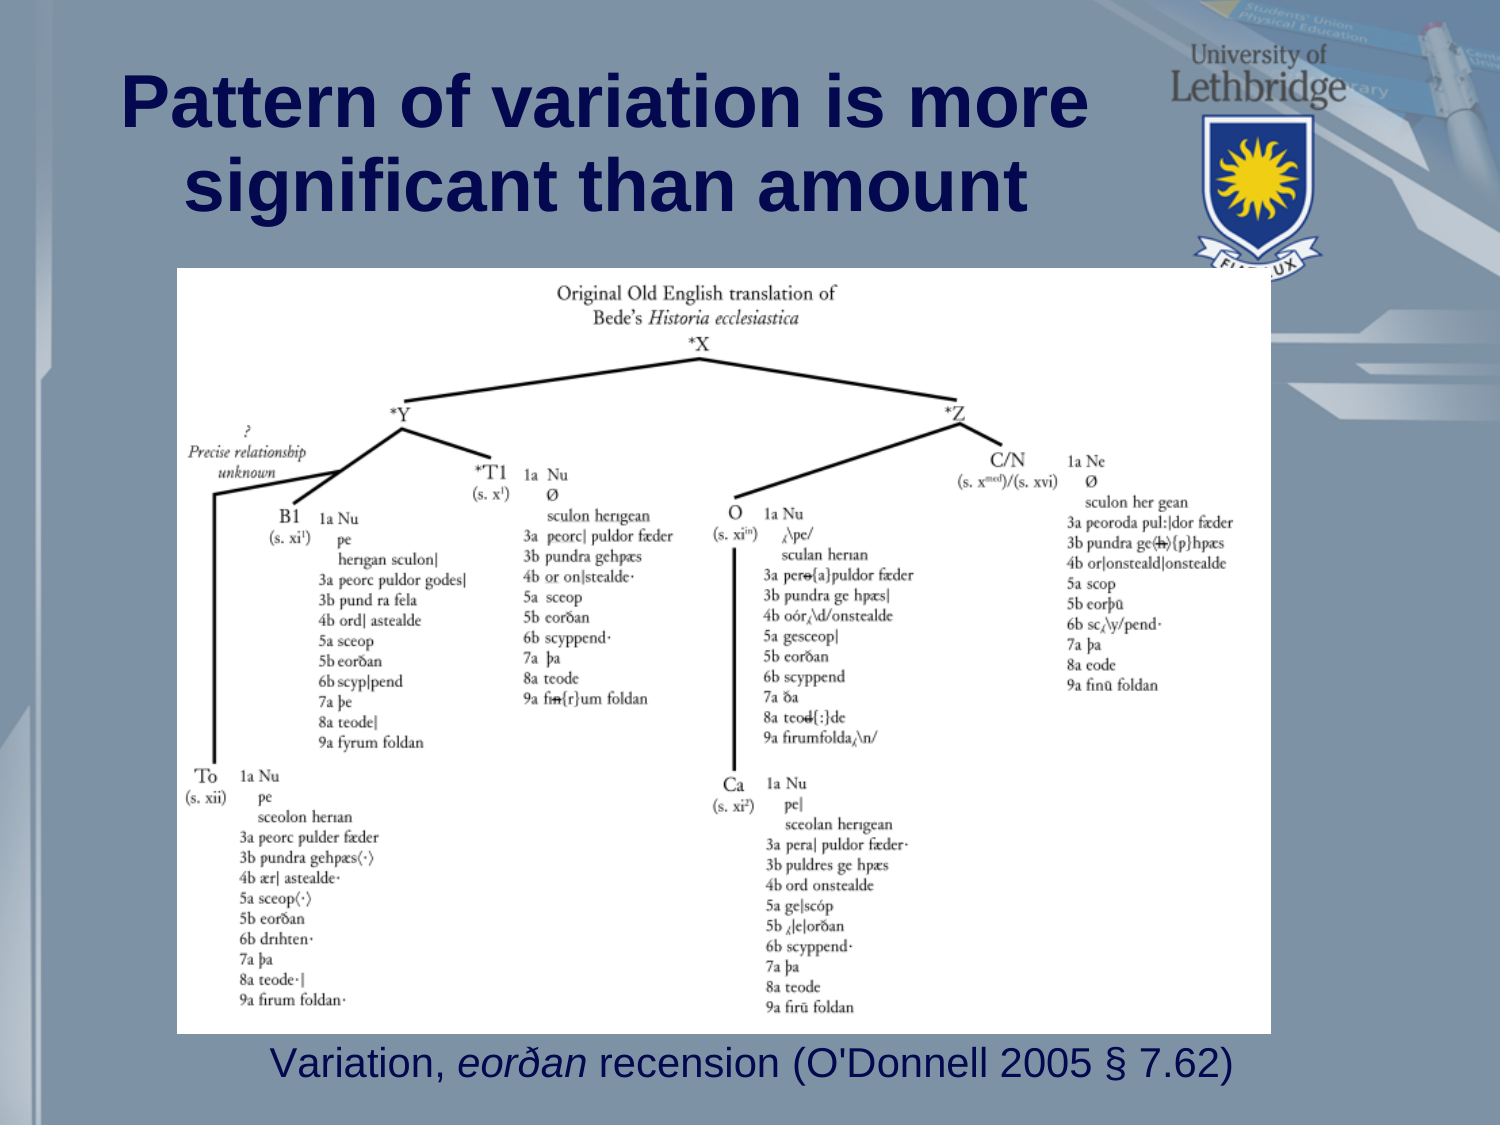

# Pattern of variation is more significant than amount
Variation, eorðan recension (O'Donnell 2005 § 7.62)